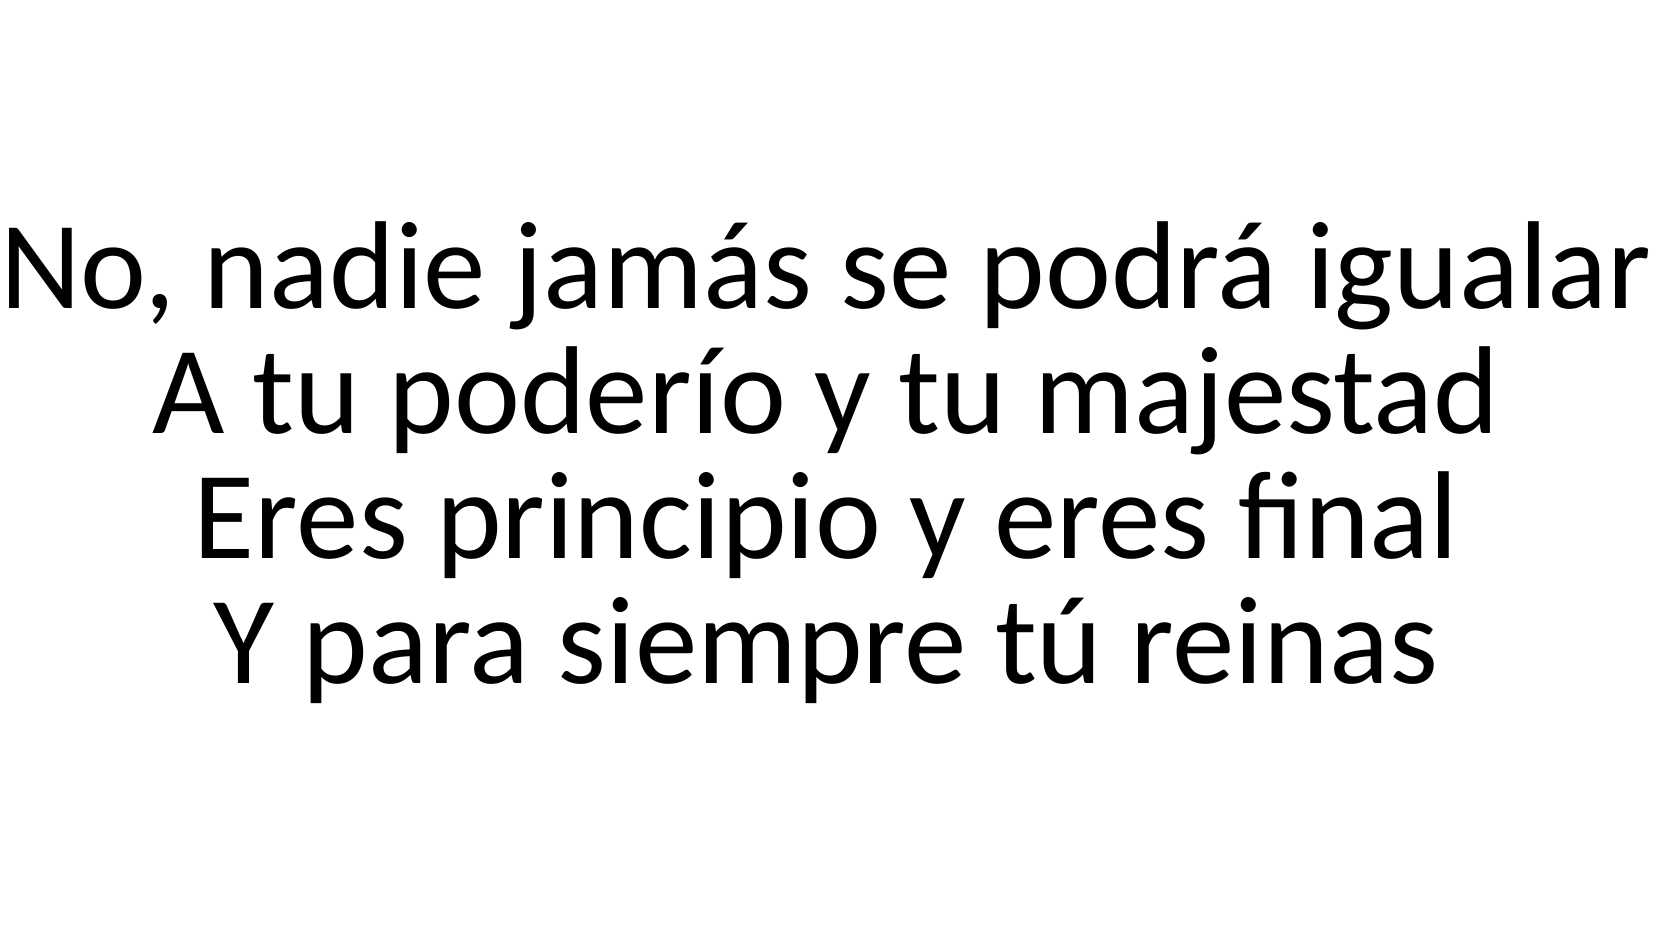

# No, nadie jamás se podrá igualar A tu poderío y tu majestad Eres principio y eres final Y para siempre tú reinas